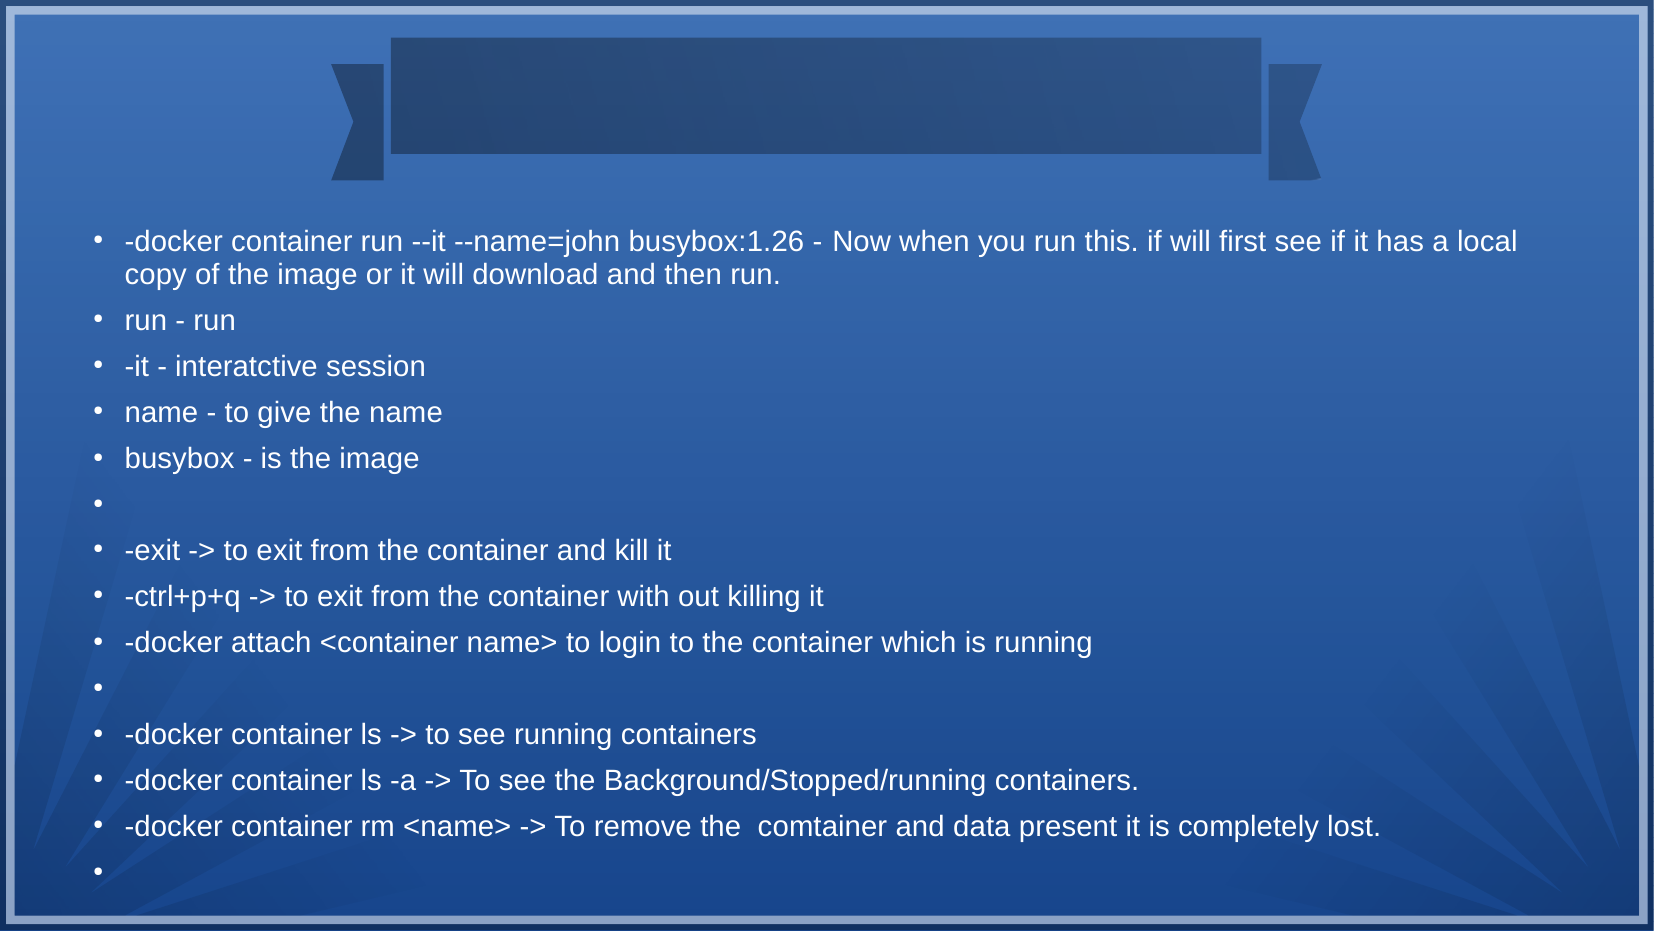

#
-docker container run --it --name=john busybox:1.26 - Now when you run this. if will first see if it has a local copy of the image or it will download and then run.
run - run
-it - interatctive session
name - to give the name
busybox - is the image
-exit -> to exit from the container and kill it
-ctrl+p+q -> to exit from the container with out killing it
-docker attach <container name> to login to the container which is running
-docker container ls -> to see running containers
-docker container ls -a -> To see the Background/Stopped/running containers.
-docker container rm <name> -> To remove the comtainer and data present it is completely lost.